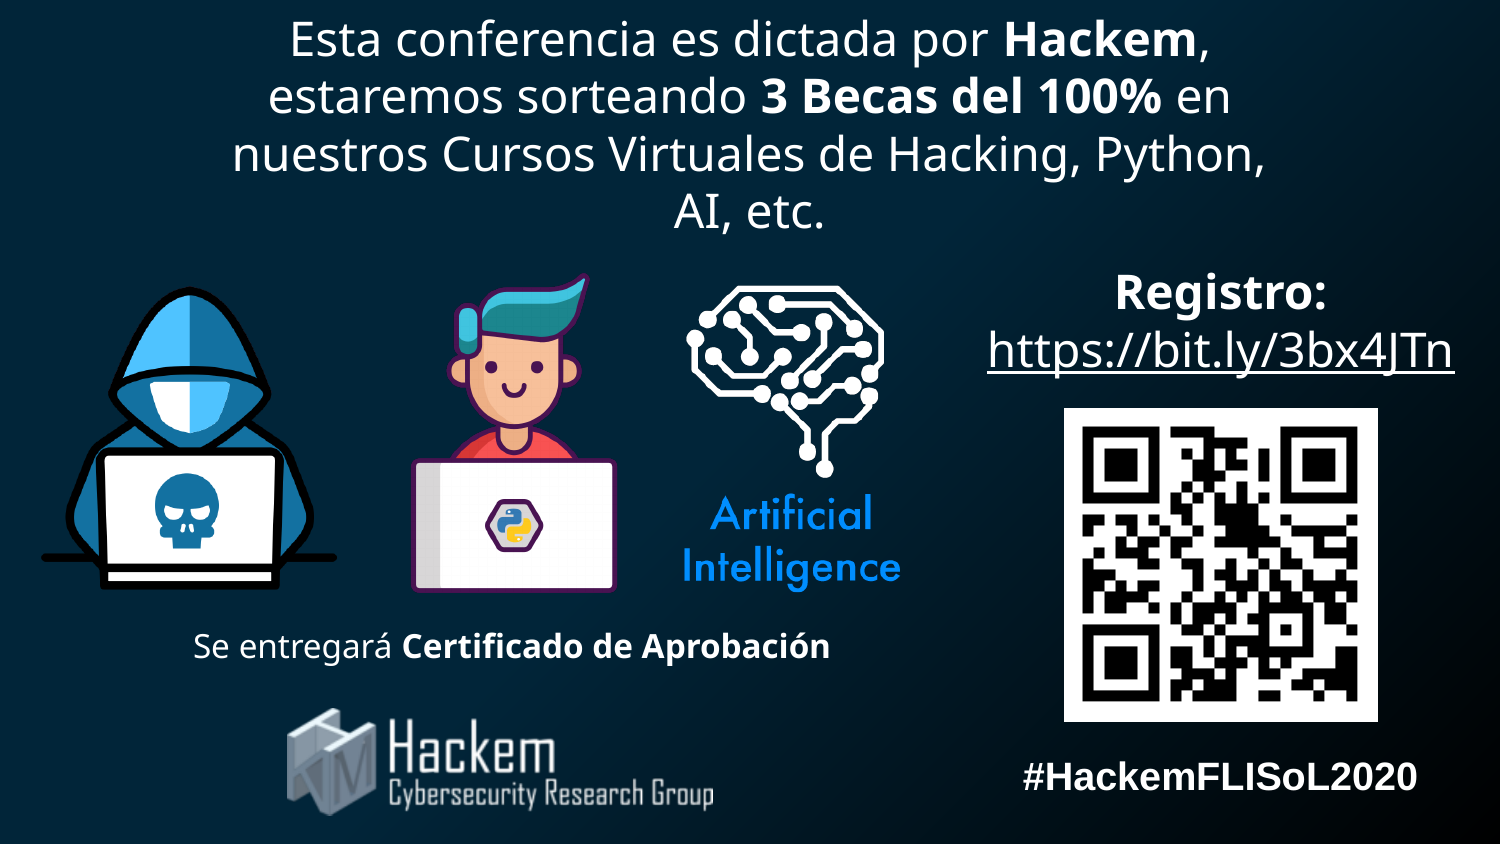

Esta conferencia es dictada por Hackem, estaremos sorteando 3 Becas del 100% en nuestros Cursos Virtuales de Hacking, Python, AI, etc.
Registro:
https://bit.ly/3bx4JTn
Se entregará Certificado de Aprobación
#HackemFLISoL2020